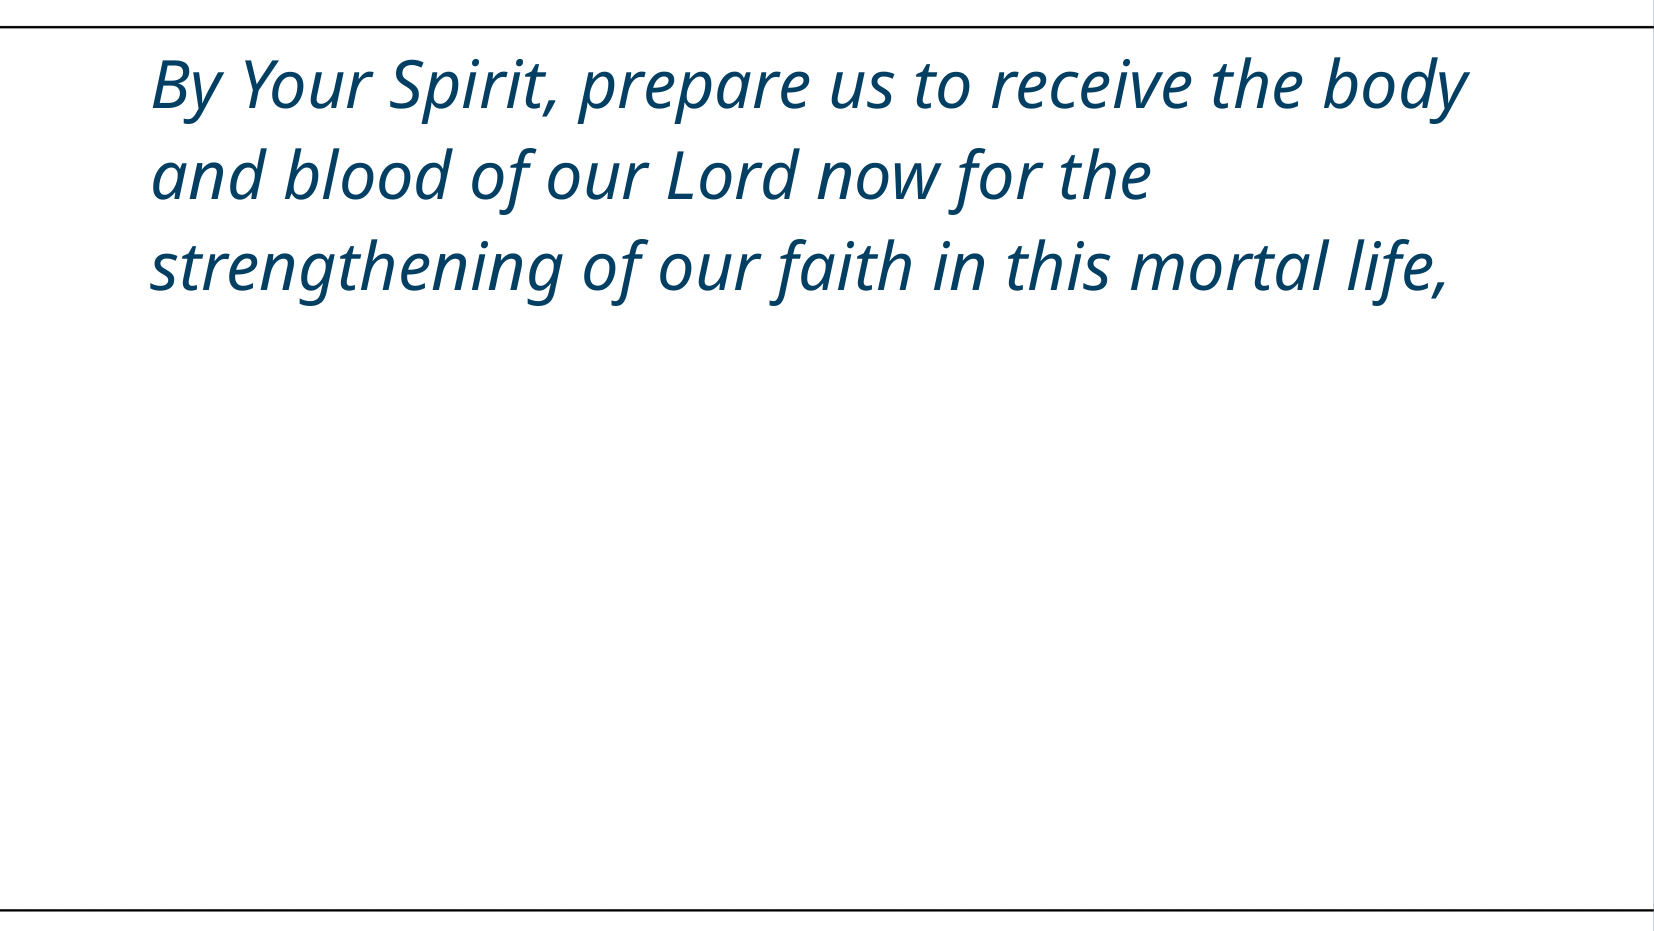

By Your Spirit, prepare us to receive the body
 and blood of our Lord now for the
 strengthening of our faith in this mortal life,